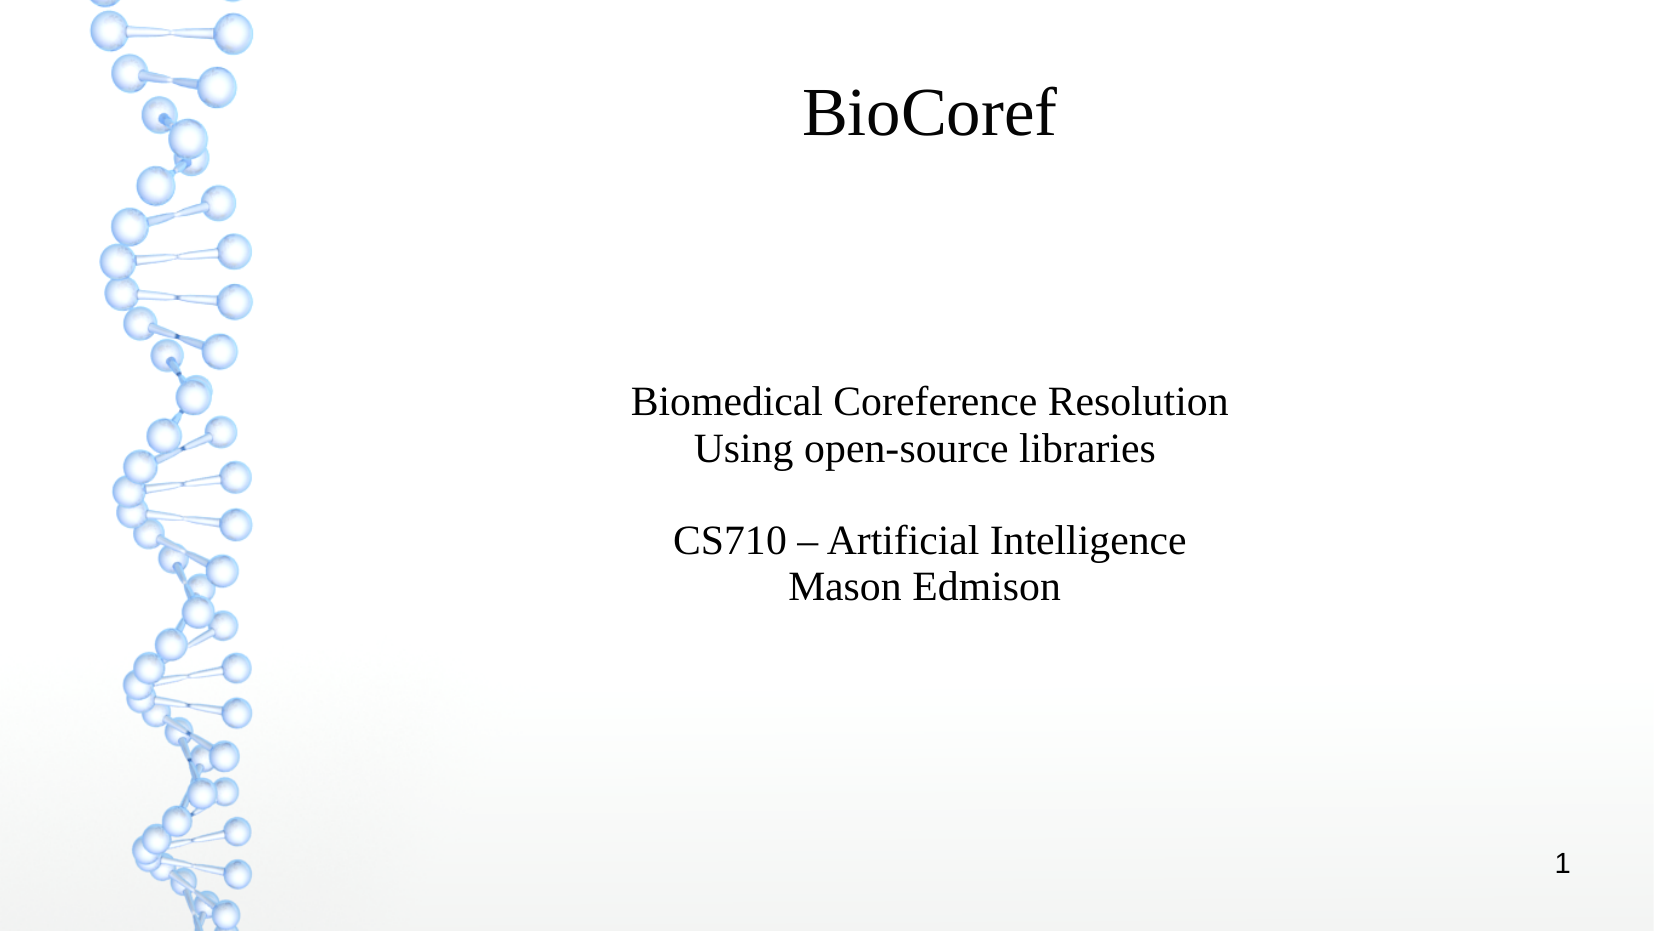

# BioCoref
Biomedical Coreference Resolution
Using open-source libraries
CS710 – Artificial Intelligence
Mason Edmison
1